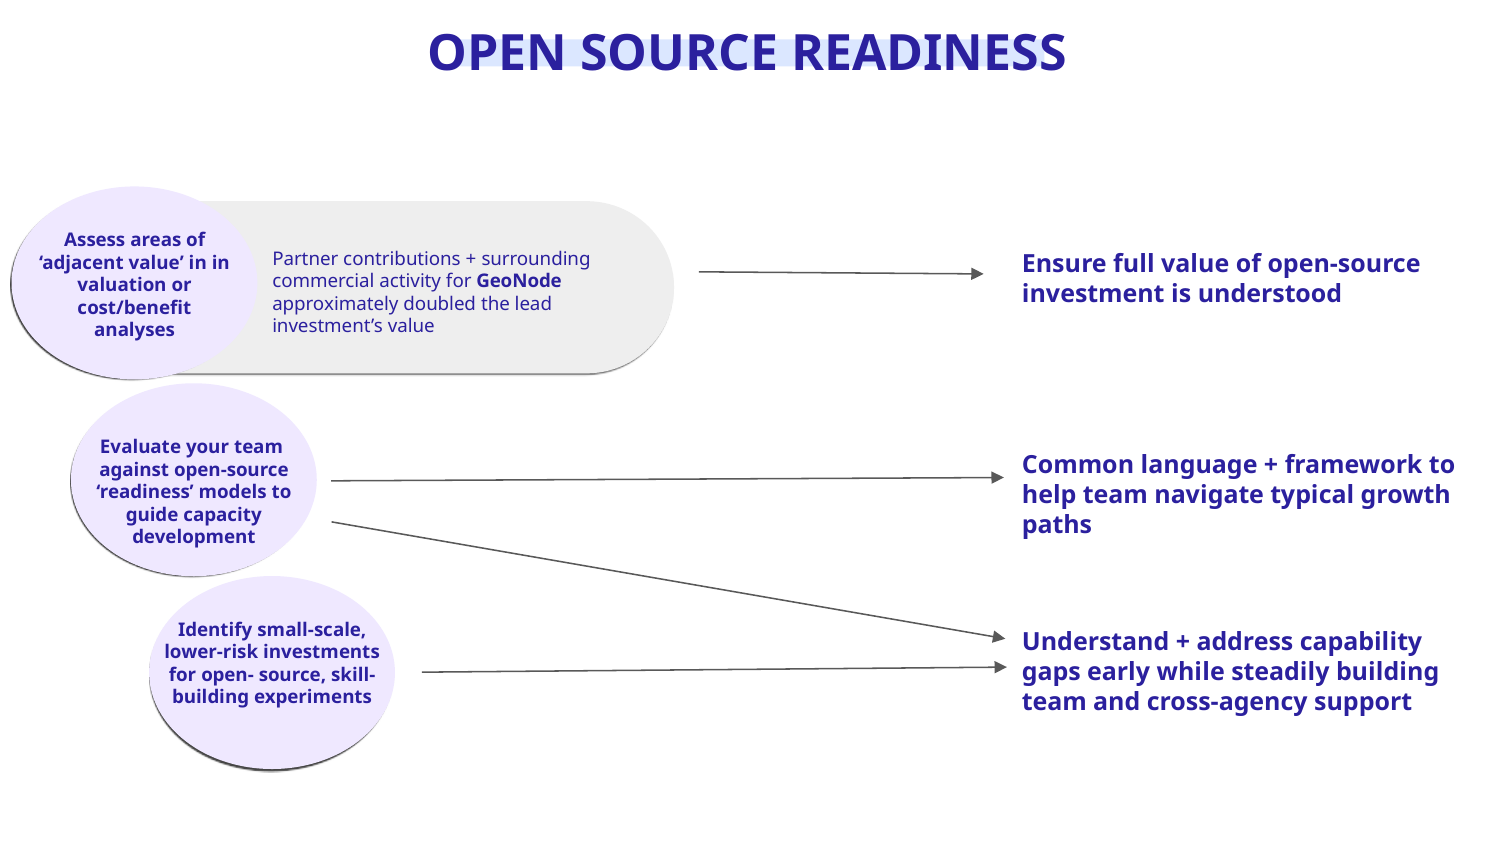

OPEN SOURCE READINESS
Assess areas of ‘adjacent value’ in in valuation or cost/benefit analyses
Partner contributions + surrounding commercial activity for GeoNode approximately doubled the lead investment’s value
Ensure full value of open-source investment is understood
Evaluate your team
against open-source ‘readiness’ models to guide capacity development
Common language + framework to help team navigate typical growth paths
Identify small-scale, lower-risk investments for open- source, skill-building experiments
Understand + address capability gaps early while steadily building team and cross-agency support